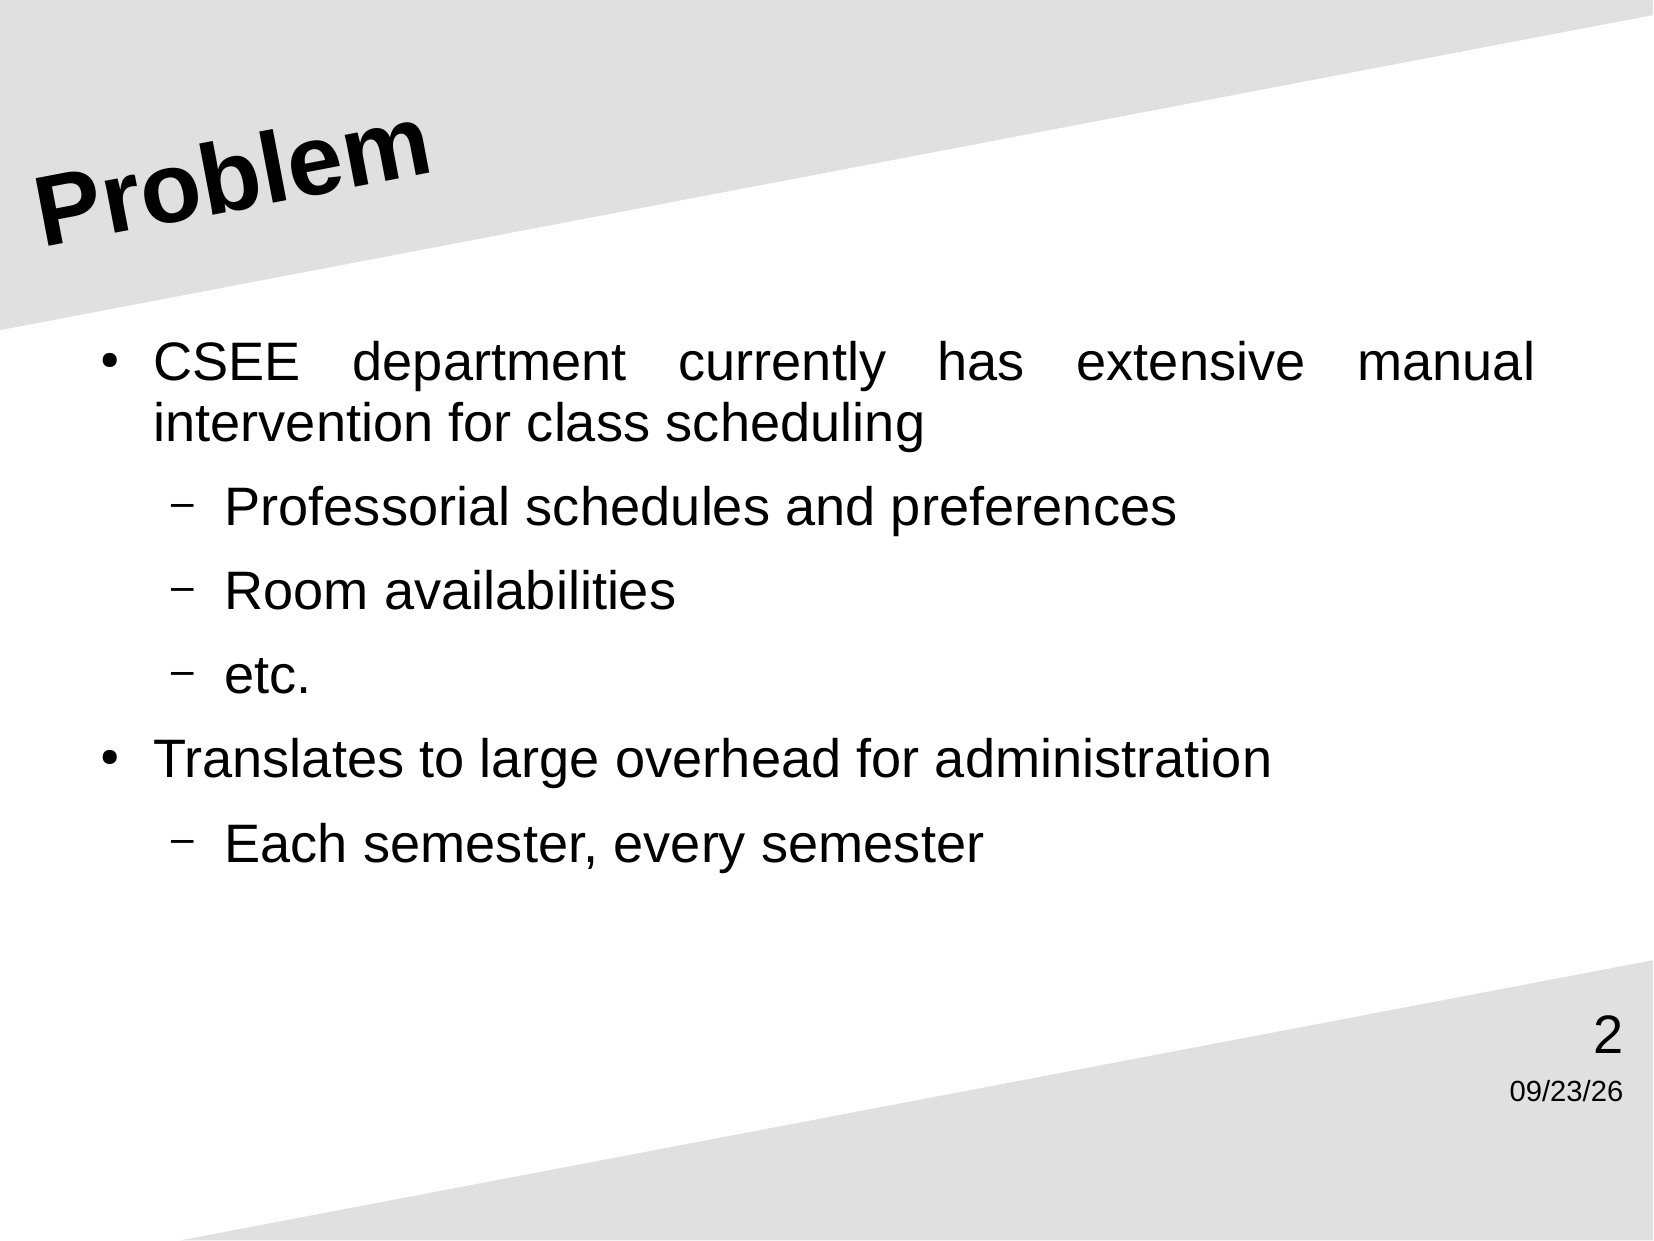

# Problem
CSEE department currently has extensive manual intervention for class scheduling
Professorial schedules and preferences
Room availabilities
etc.
Translates to large overhead for administration
Each semester, every semester
2